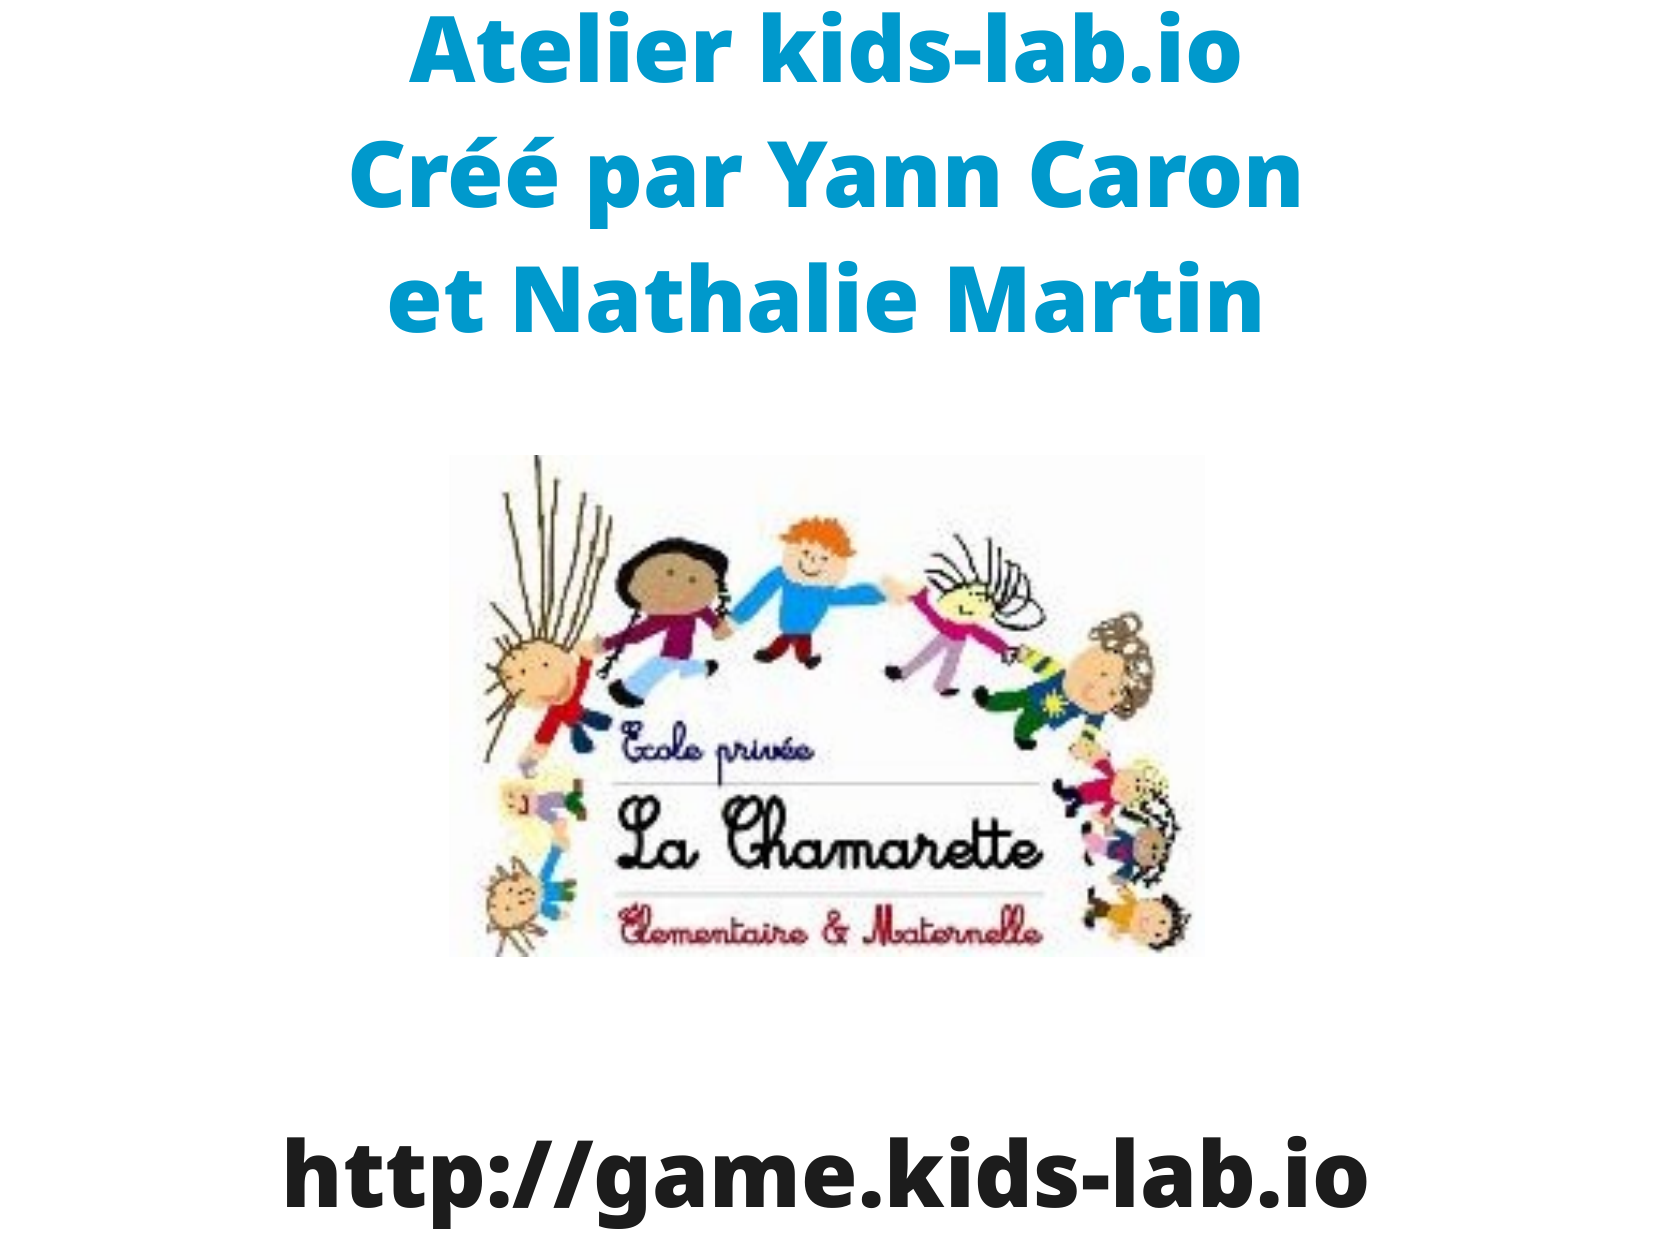

# Atelier kids-lab.io Créé par Yann Caron et Nathalie Martin http://game.kids-lab.io